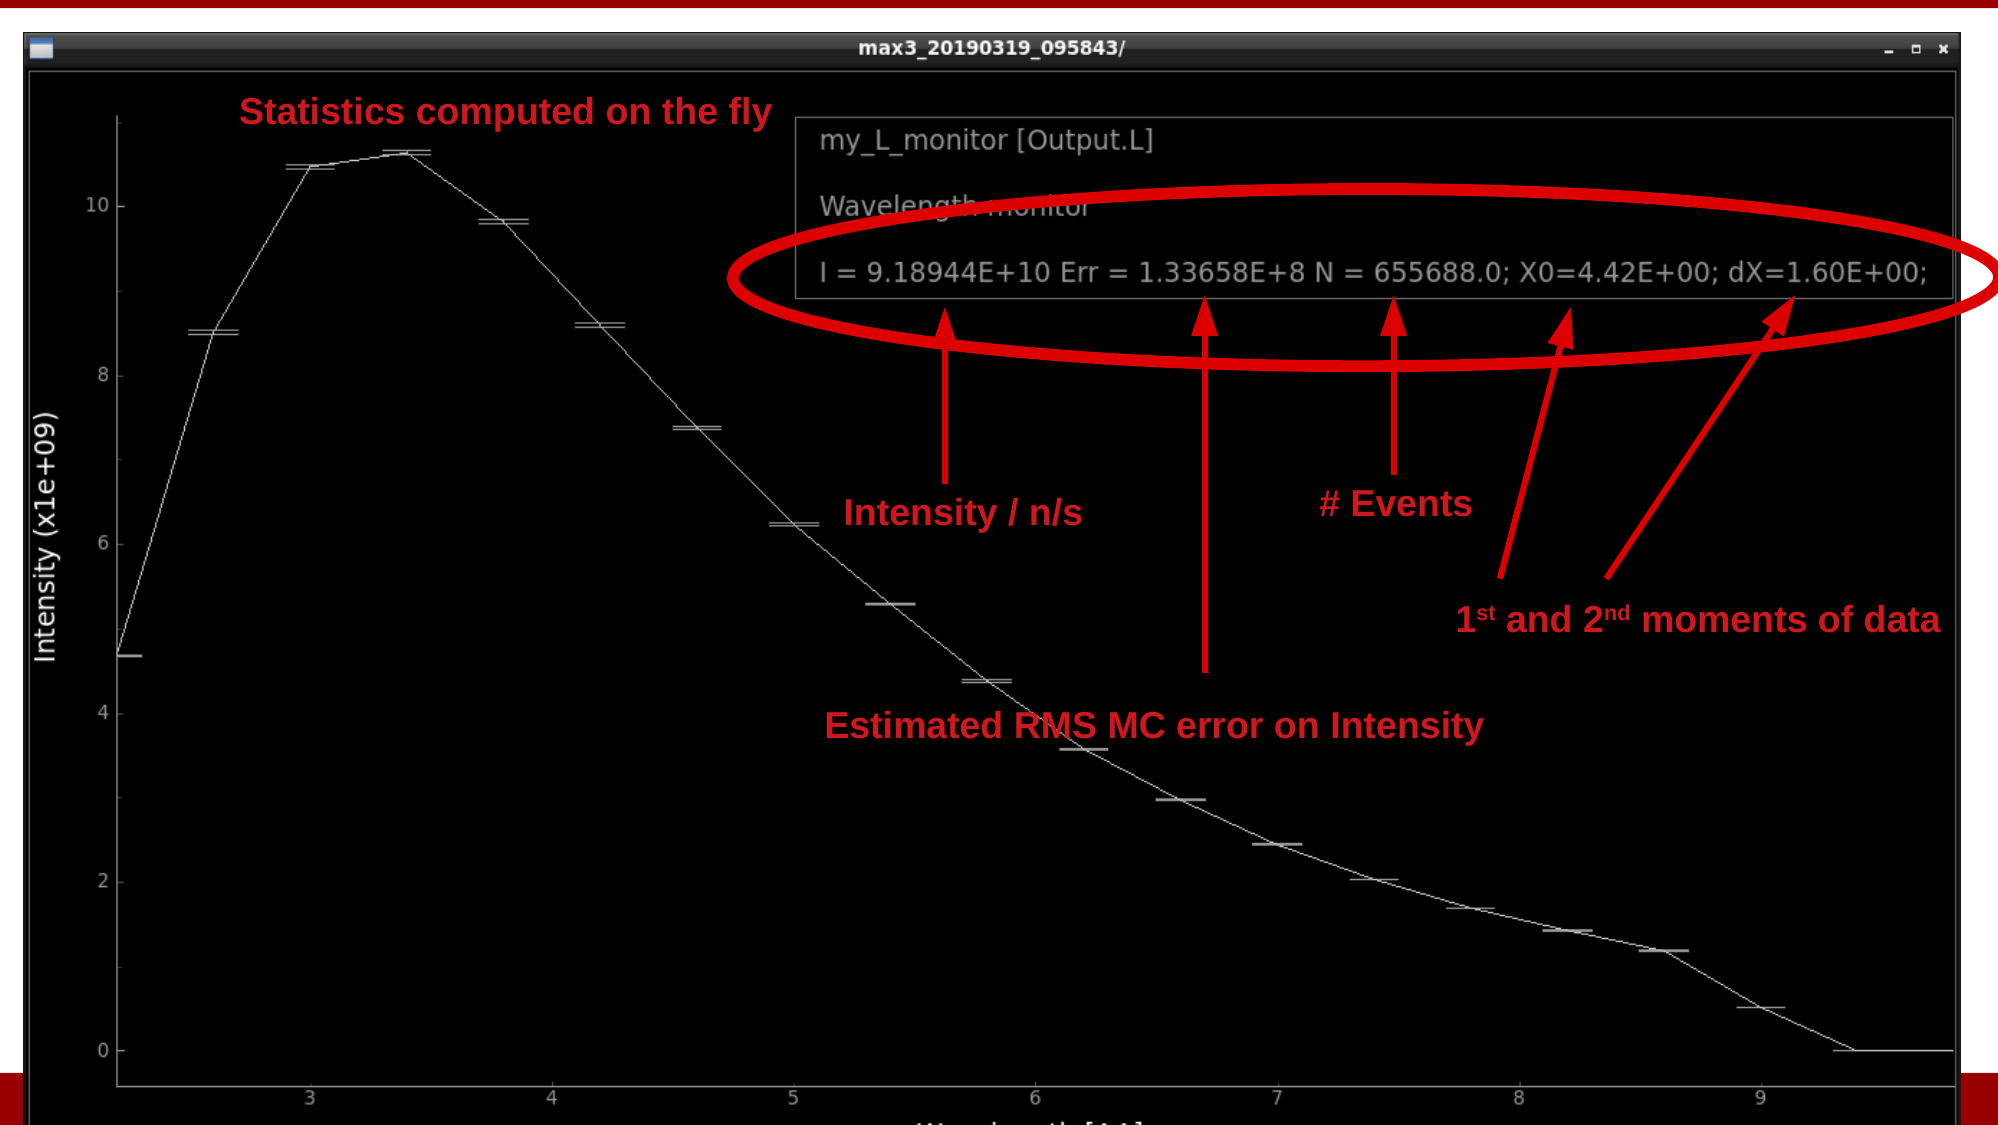

# Monitors: Quick examples
Statistics computed on the fly
# Events
Intensity / n/s
1st and 2nd moments of data
Estimated RMS MC error on Intensity